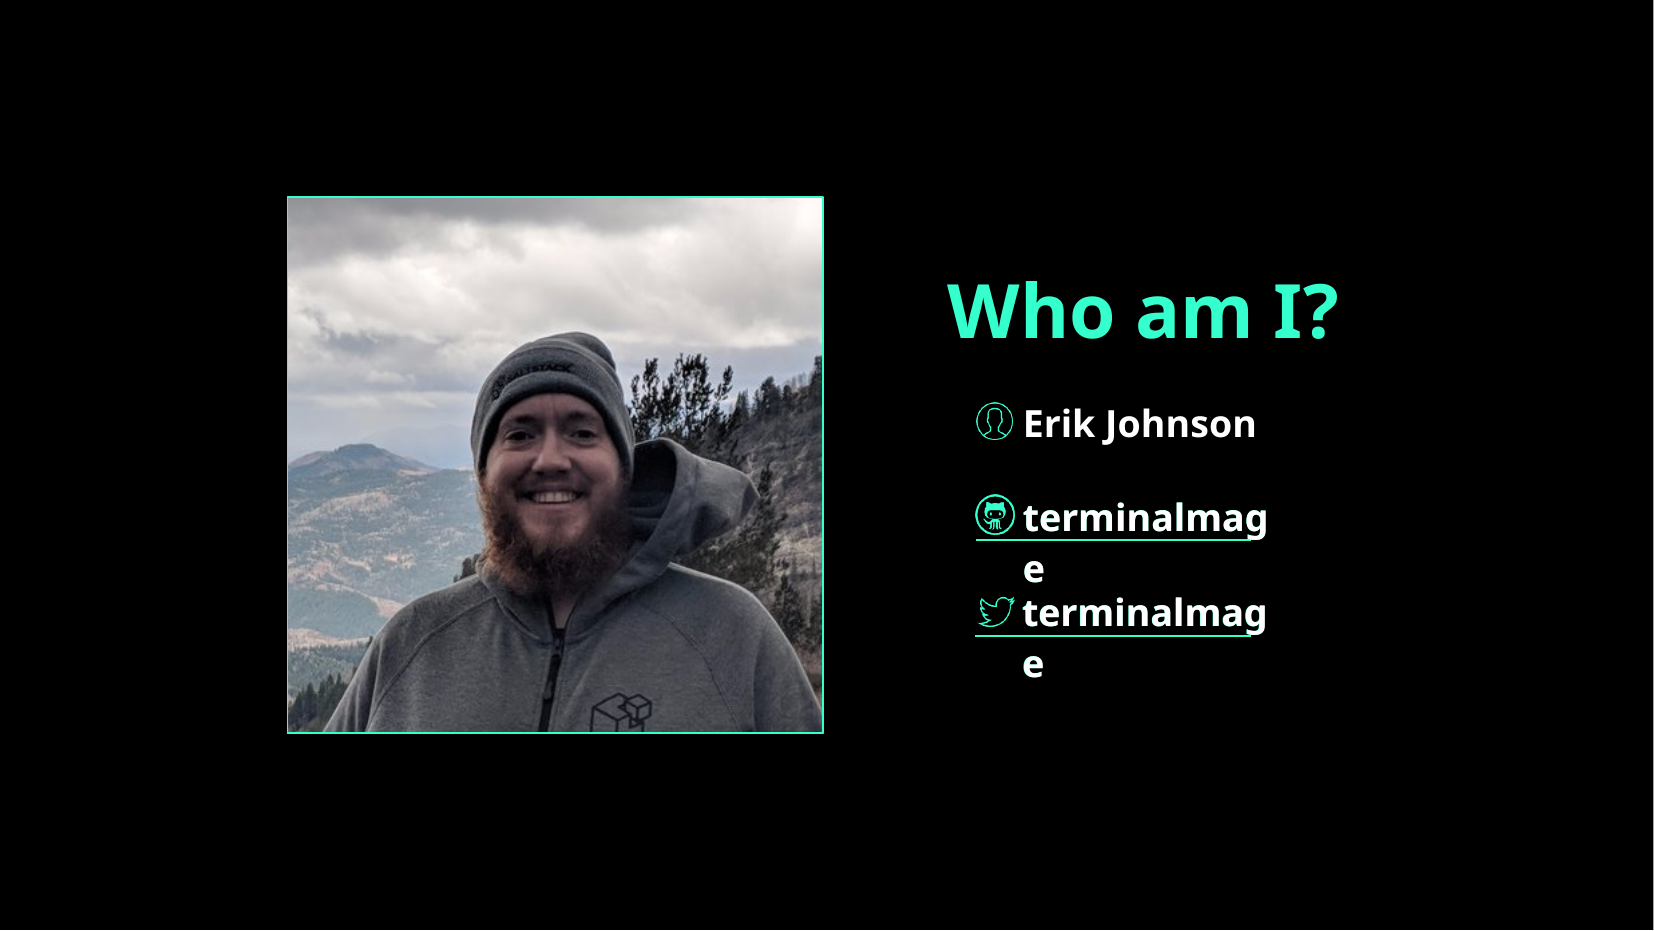

Who am I?
Erik Johnson
terminalmage
terminalmage
terminalmage
terminalmage